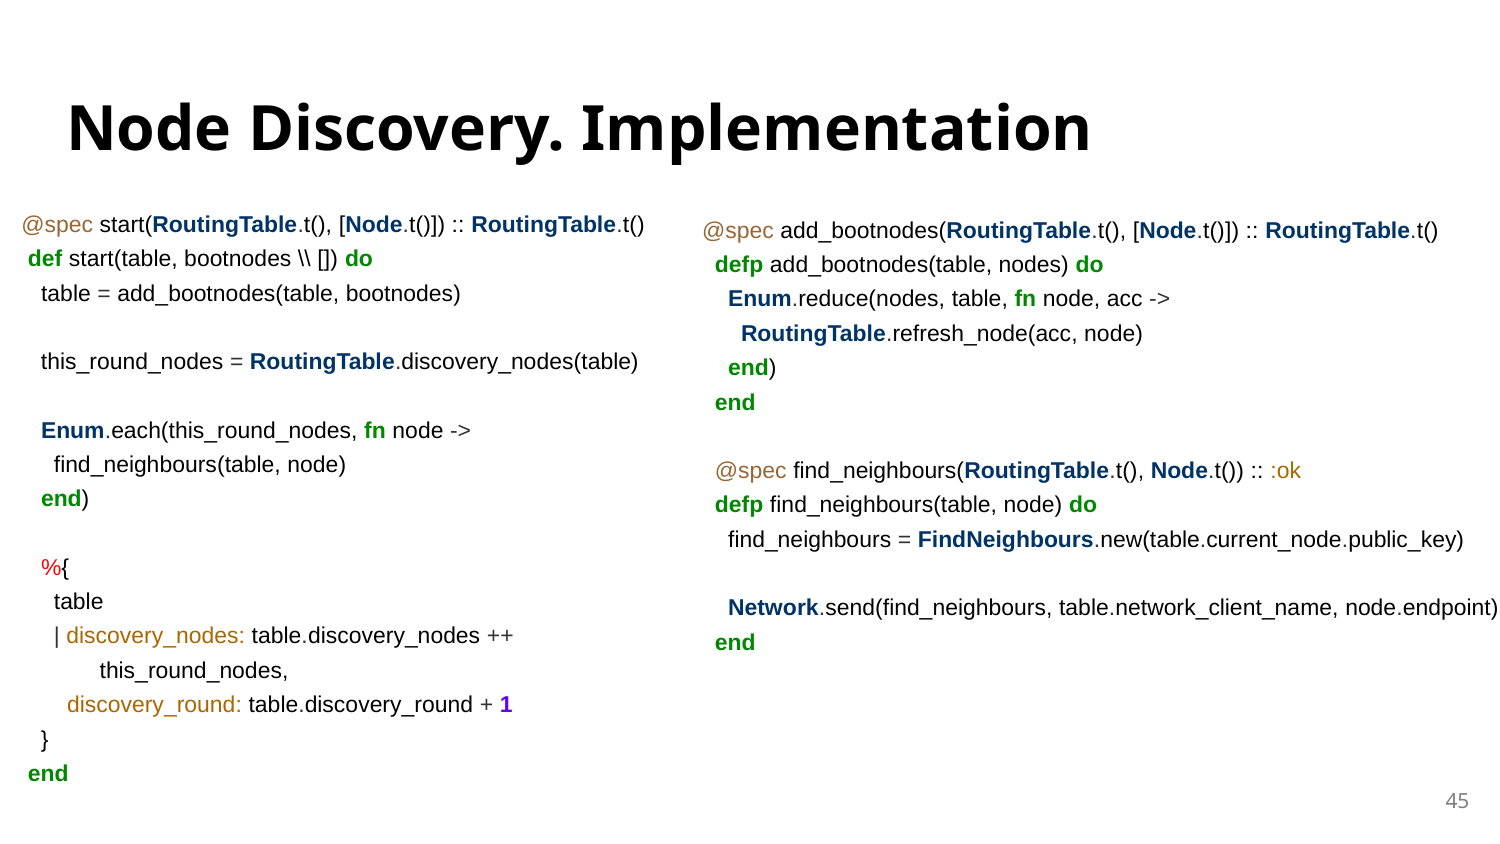

# Node Discovery. Implementation
 @spec start(RoutingTable.t(), [Node.t()]) :: RoutingTable.t()
 def start(table, bootnodes \\ []) do
 table = add_bootnodes(table, bootnodes)
 this_round_nodes = RoutingTable.discovery_nodes(table)
 Enum.each(this_round_nodes, fn node ->
 find_neighbours(table, node)
 end)
 %{
 table
 | discovery_nodes: table.discovery_nodes ++
 this_round_nodes,
 discovery_round: table.discovery_round + 1
 }
 end
@spec add_bootnodes(RoutingTable.t(), [Node.t()]) :: RoutingTable.t()
 defp add_bootnodes(table, nodes) do
 Enum.reduce(nodes, table, fn node, acc ->
 RoutingTable.refresh_node(acc, node)
 end)
 end
 @spec find_neighbours(RoutingTable.t(), Node.t()) :: :ok
 defp find_neighbours(table, node) do
 find_neighbours = FindNeighbours.new(table.current_node.public_key)
 Network.send(find_neighbours, table.network_client_name, node.endpoint)
 end